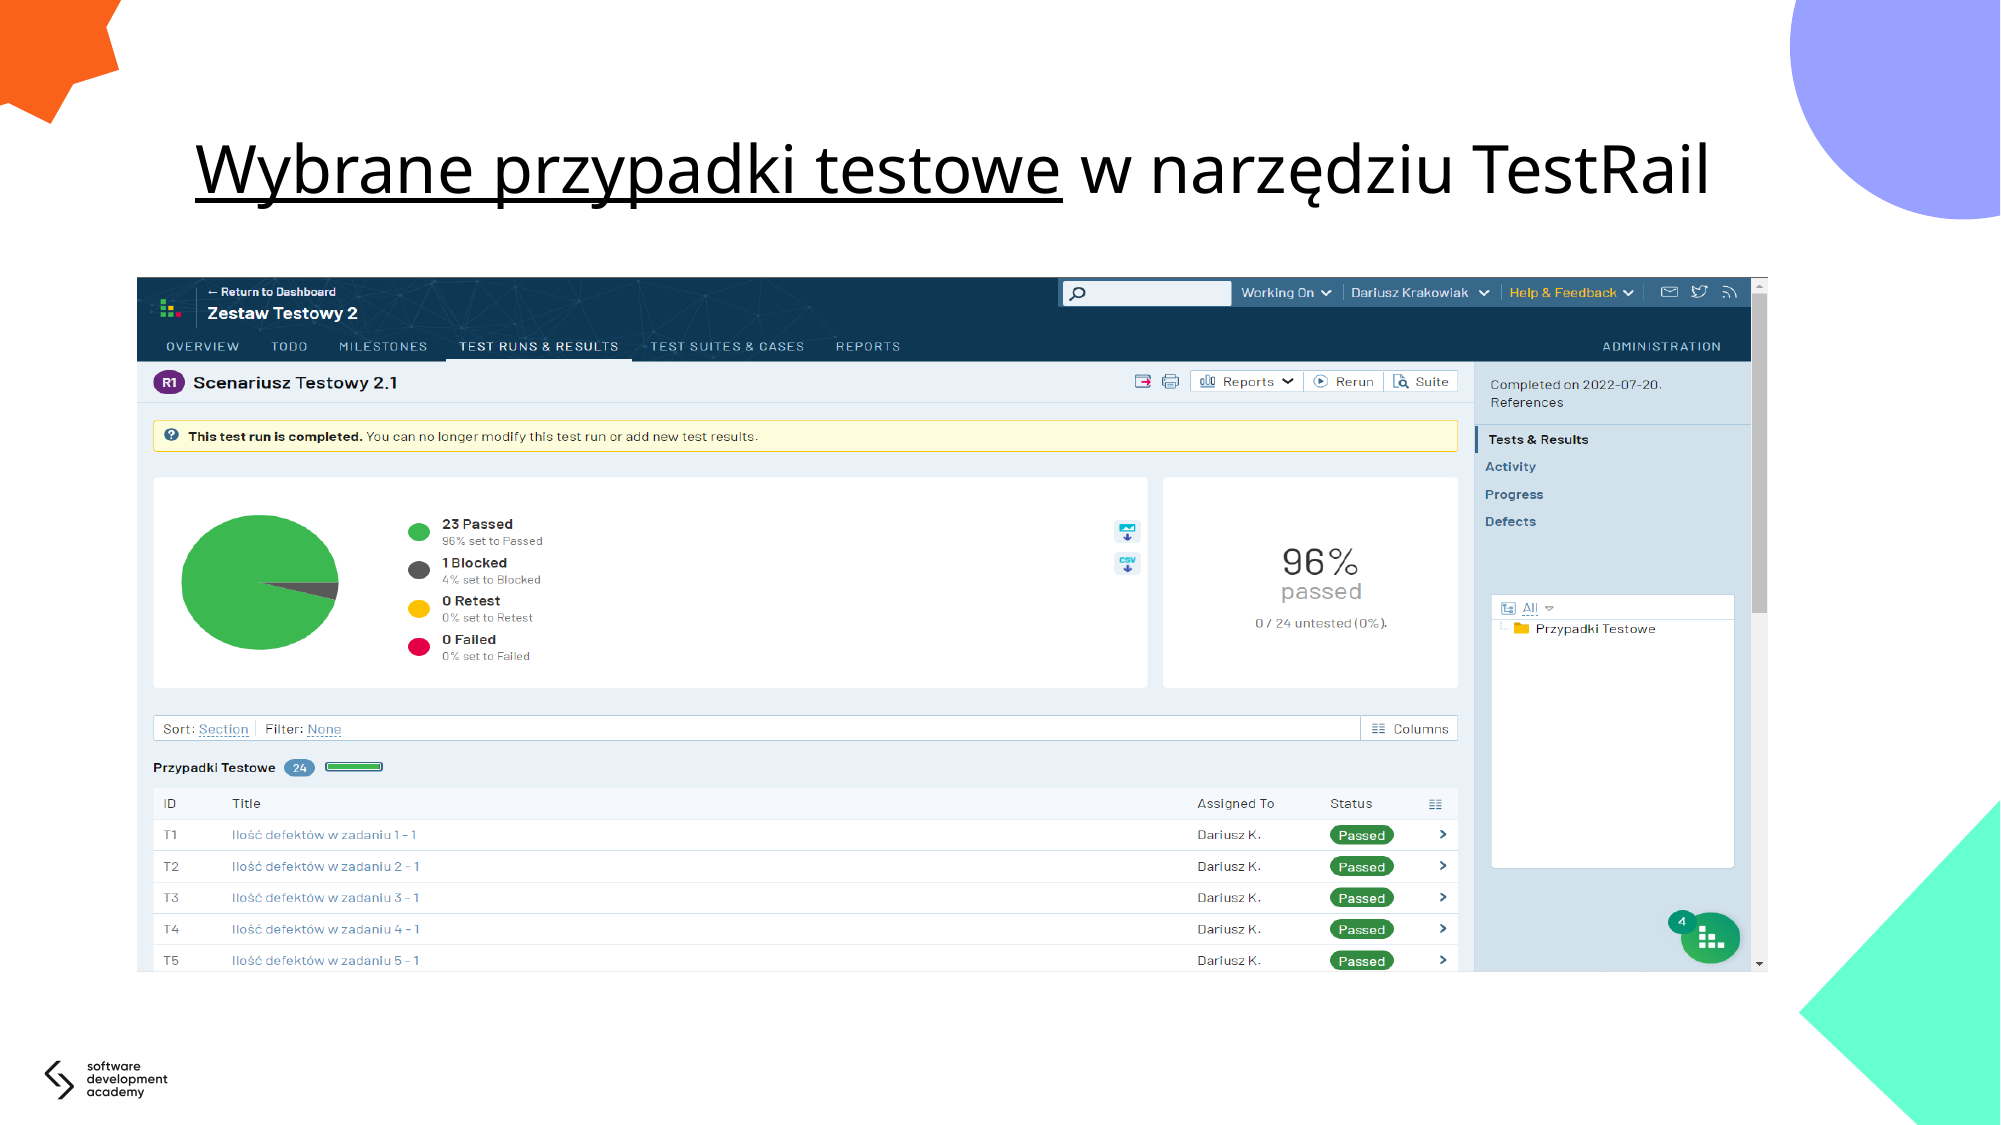

# Wybrane przypadki testowe w narzędziu TestRail